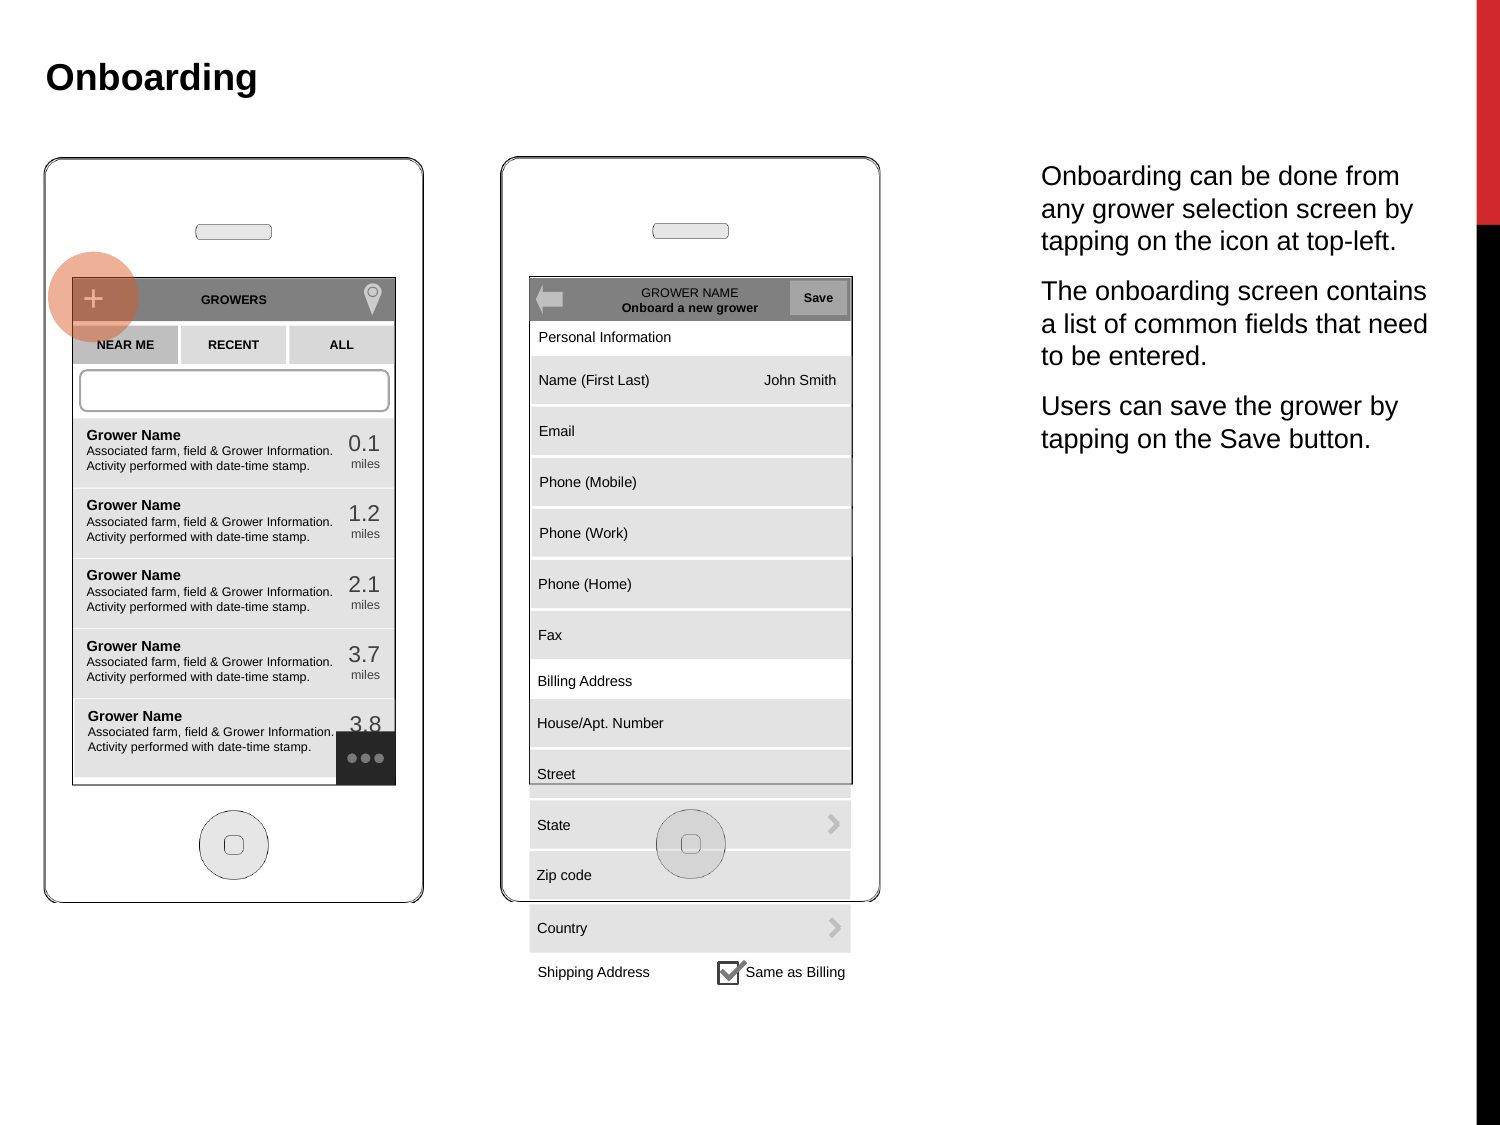

Onboarding
Onboarding can be done from any grower selection screen by tapping on the icon at top-left.
The onboarding screen contains a list of common fields that need to be entered.
Users can save the grower by tapping on the Save button.
+
GROWER NAME
Onboard a new grower
GROWERS
Save
Personal Information
NEAR ME
RECENT
ALL
John Smith
Name (First Last)
Email
Grower Name
Associated farm, field & Grower Information.
Activity performed with date-time stamp.
0.1
miles
Phone (Mobile)
Grower Name
Associated farm, field & Grower Information.
Activity performed with date-time stamp.
1.2
miles
Phone (Work)
Grower Name
Associated farm, field & Grower Information.
Activity performed with date-time stamp.
2.1
miles
Phone (Home)
Fax
Grower Name
Associated farm, field & Grower Information.
Activity performed with date-time stamp.
3.7
miles
Billing Address
House/Apt. Number
Grower Name
Associated farm, field & Grower Information.
Activity performed with date-time stamp.
3.8
miles
Street
State
Zip code
Country
Shipping Address
Same as Billing